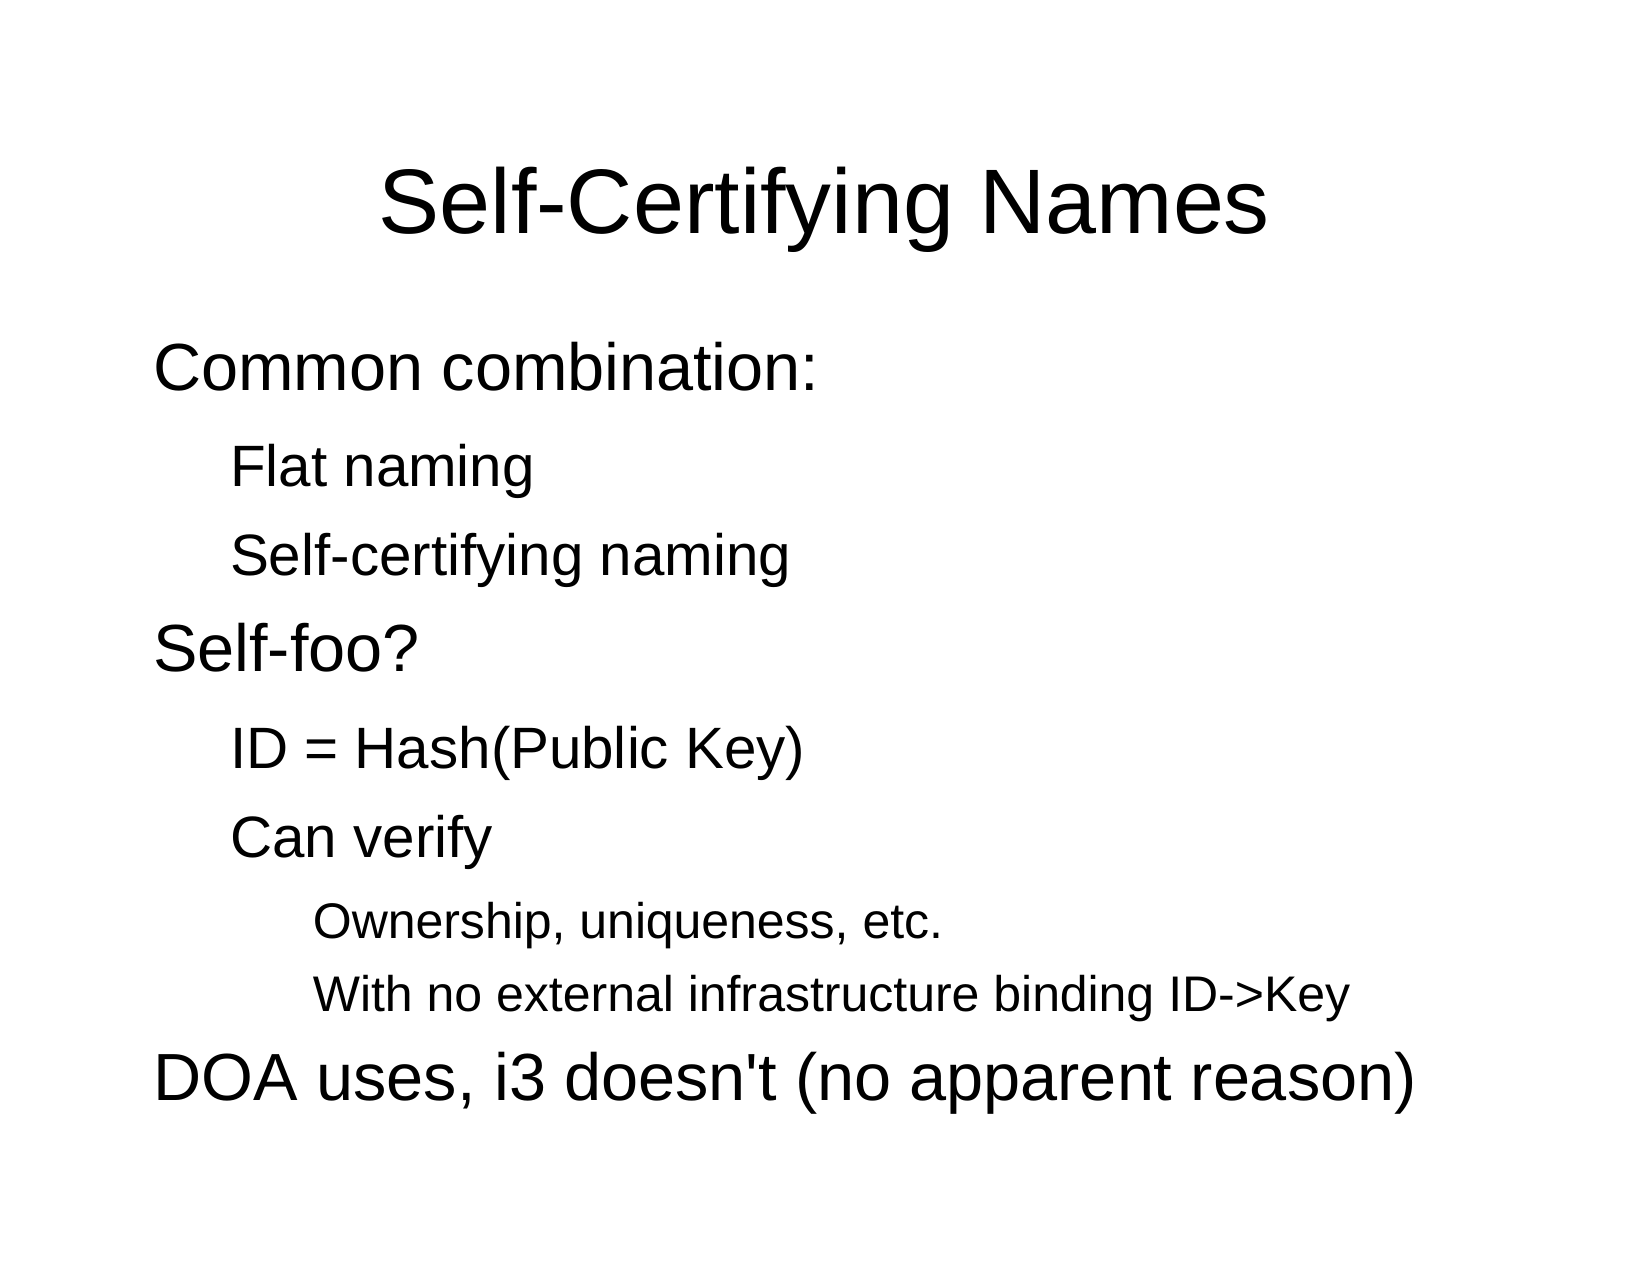

# Self-Certifying Names
Common combination:
Flat naming
Self-certifying naming
Self-foo?
ID = Hash(Public Key)
Can verify
Ownership, uniqueness, etc.
With no external infrastructure binding ID->Key
DOA uses, i3 doesn't (no apparent reason)